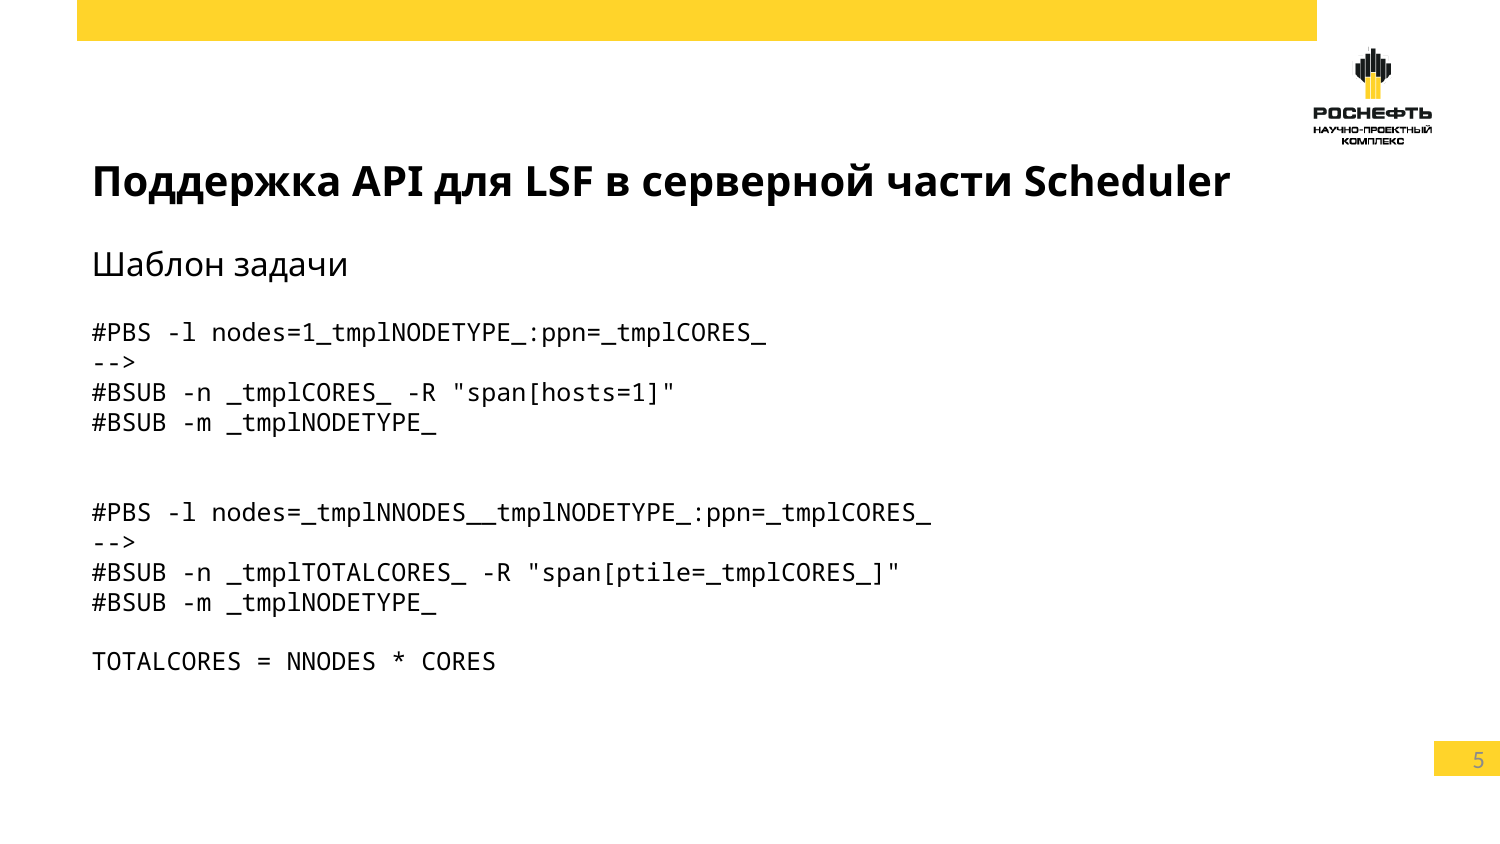

Поддержка API для LSF в серверной части Scheduler
Шаблон задачи
#PBS -l nodes=1_tmplNODETYPE_:ppn=_tmplCORES_
-->
#BSUB -n _tmplCORES_ -R "span[hosts=1]"
#BSUB -m _tmplNODETYPE_
#PBS -l nodes=_tmplNNODES__tmplNODETYPE_:ppn=_tmplCORES_
-->
#BSUB -n _tmplTOTALCORES_ -R "span[ptile=_tmplCORES_]"
#BSUB -m _tmplNODETYPE_
TOTALCORES = NNODES * CORES